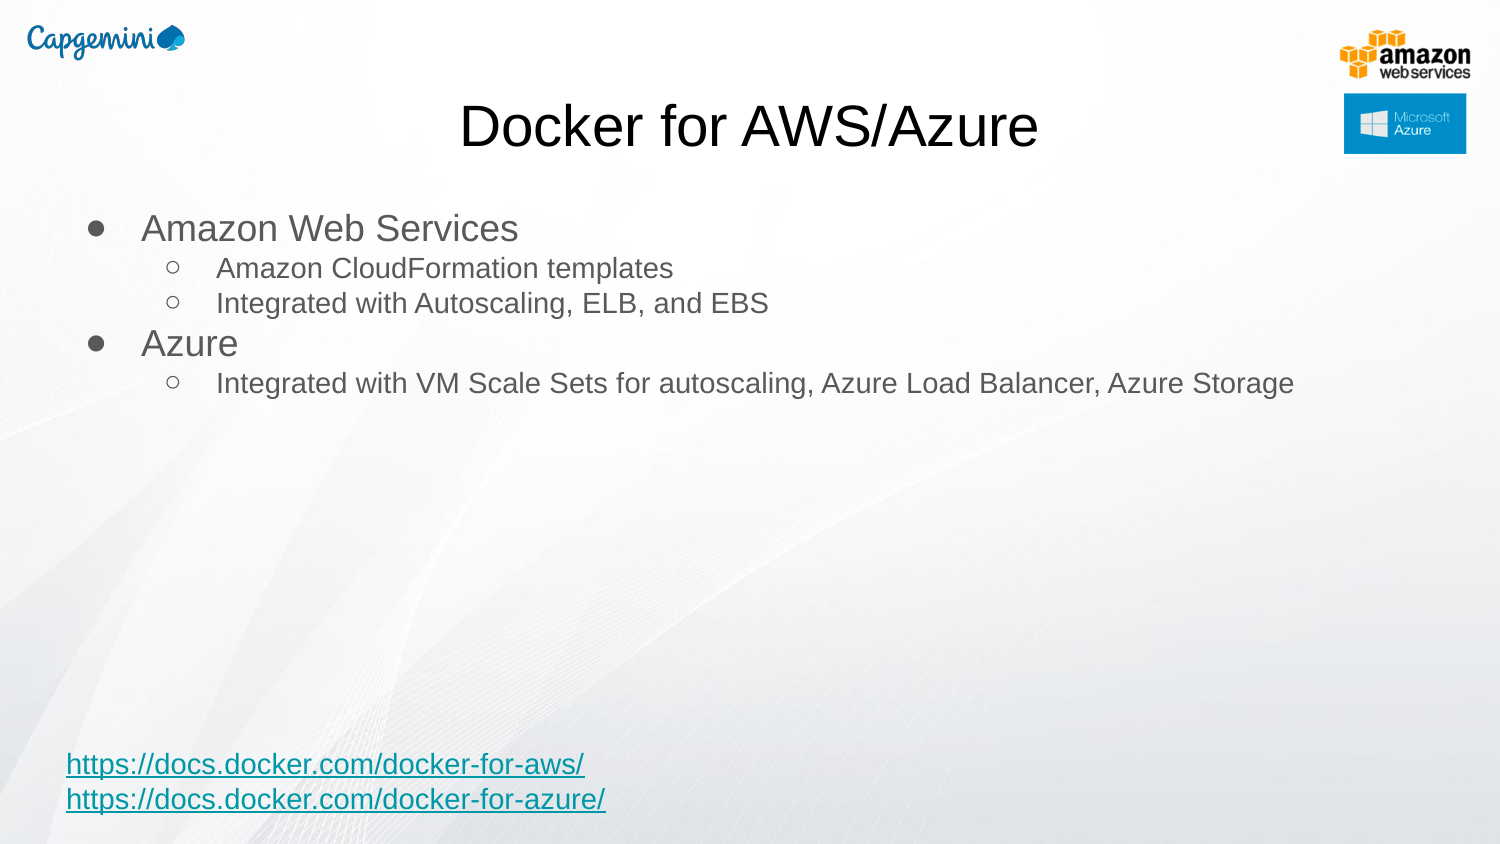

# Docker for AWS/Azure
Amazon Web Services
Amazon CloudFormation templates
Integrated with Autoscaling, ELB, and EBS
Azure
Integrated with VM Scale Sets for autoscaling, Azure Load Balancer, Azure Storage
https://docs.docker.com/docker-for-aws/
https://docs.docker.com/docker-for-azure/